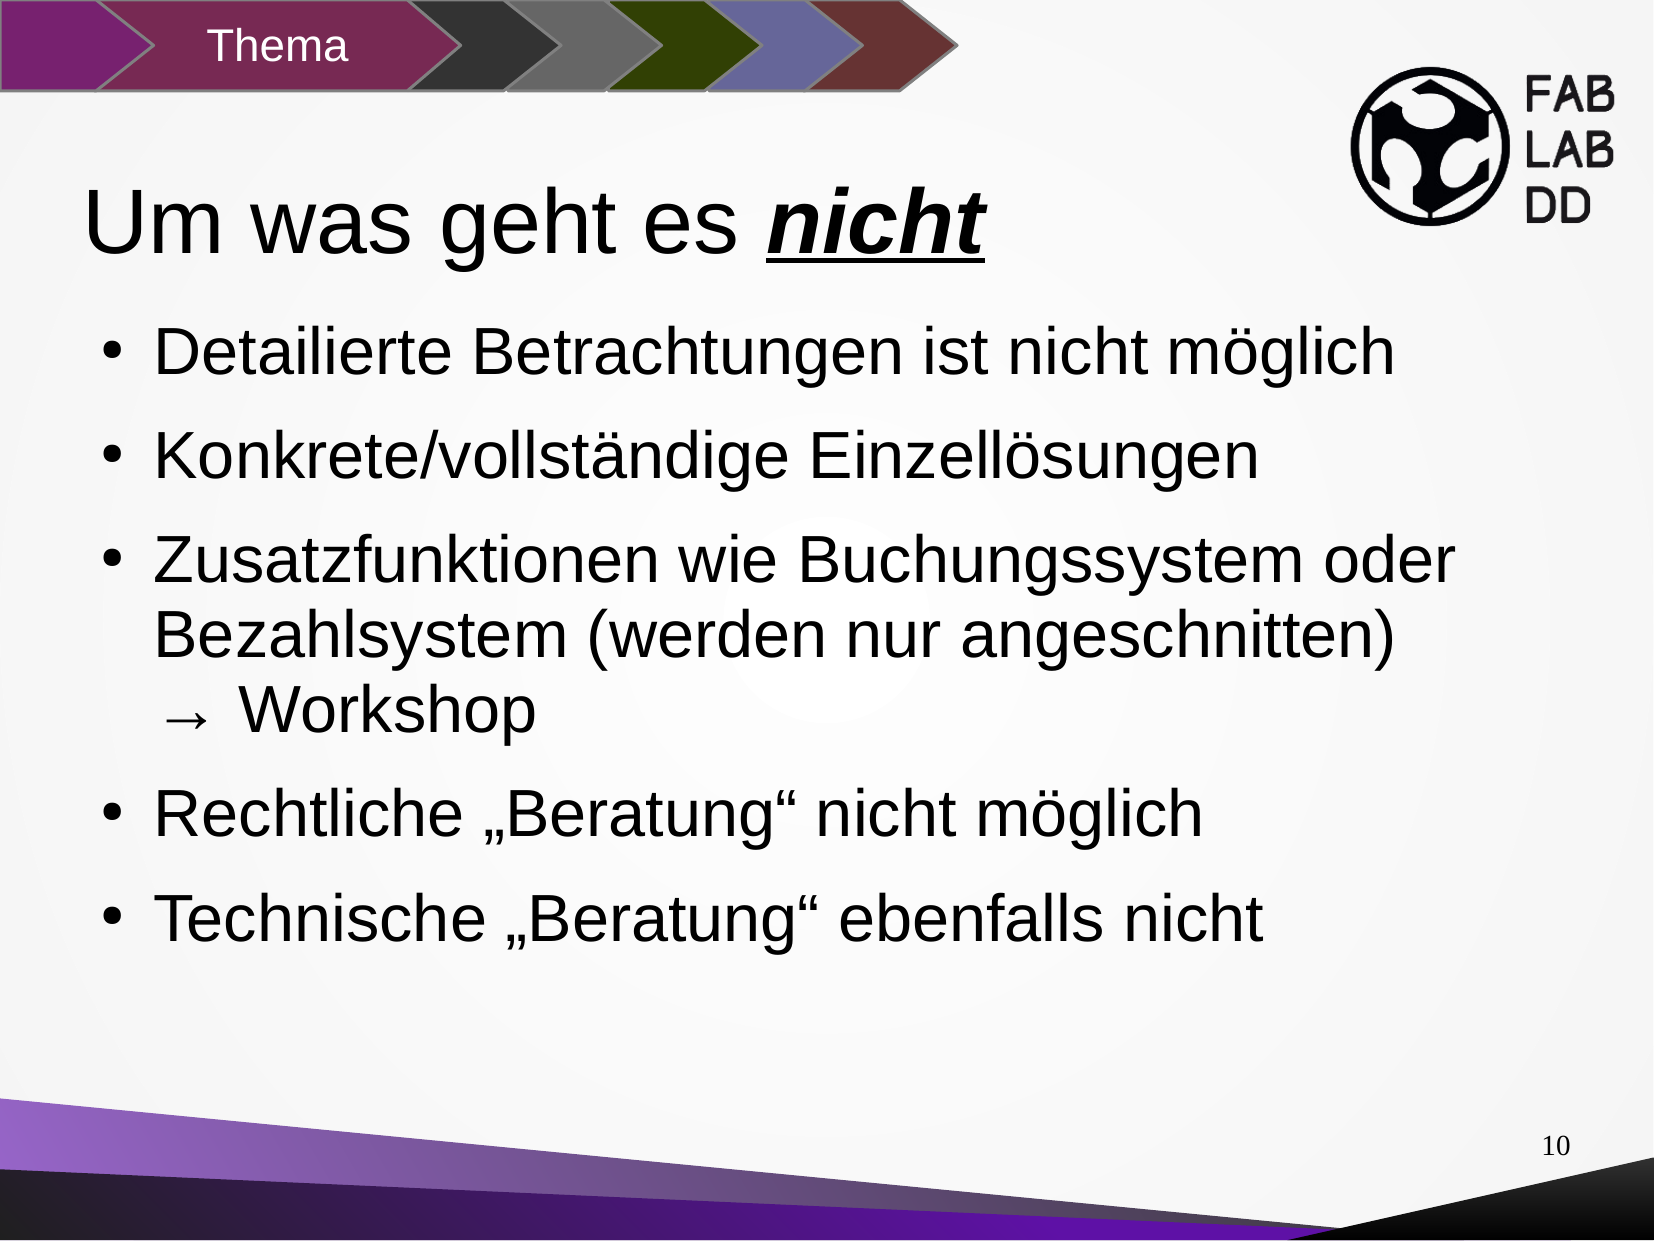

Thema
# Um was geht es nicht
Detailierte Betrachtungen ist nicht möglich
Konkrete/vollständige Einzellösungen
Zusatzfunktionen wie Buchungssystem oder Bezahlsystem (werden nur angeschnitten)
→ Workshop
Rechtliche „Beratung“ nicht möglich
Technische „Beratung“ ebenfalls nicht